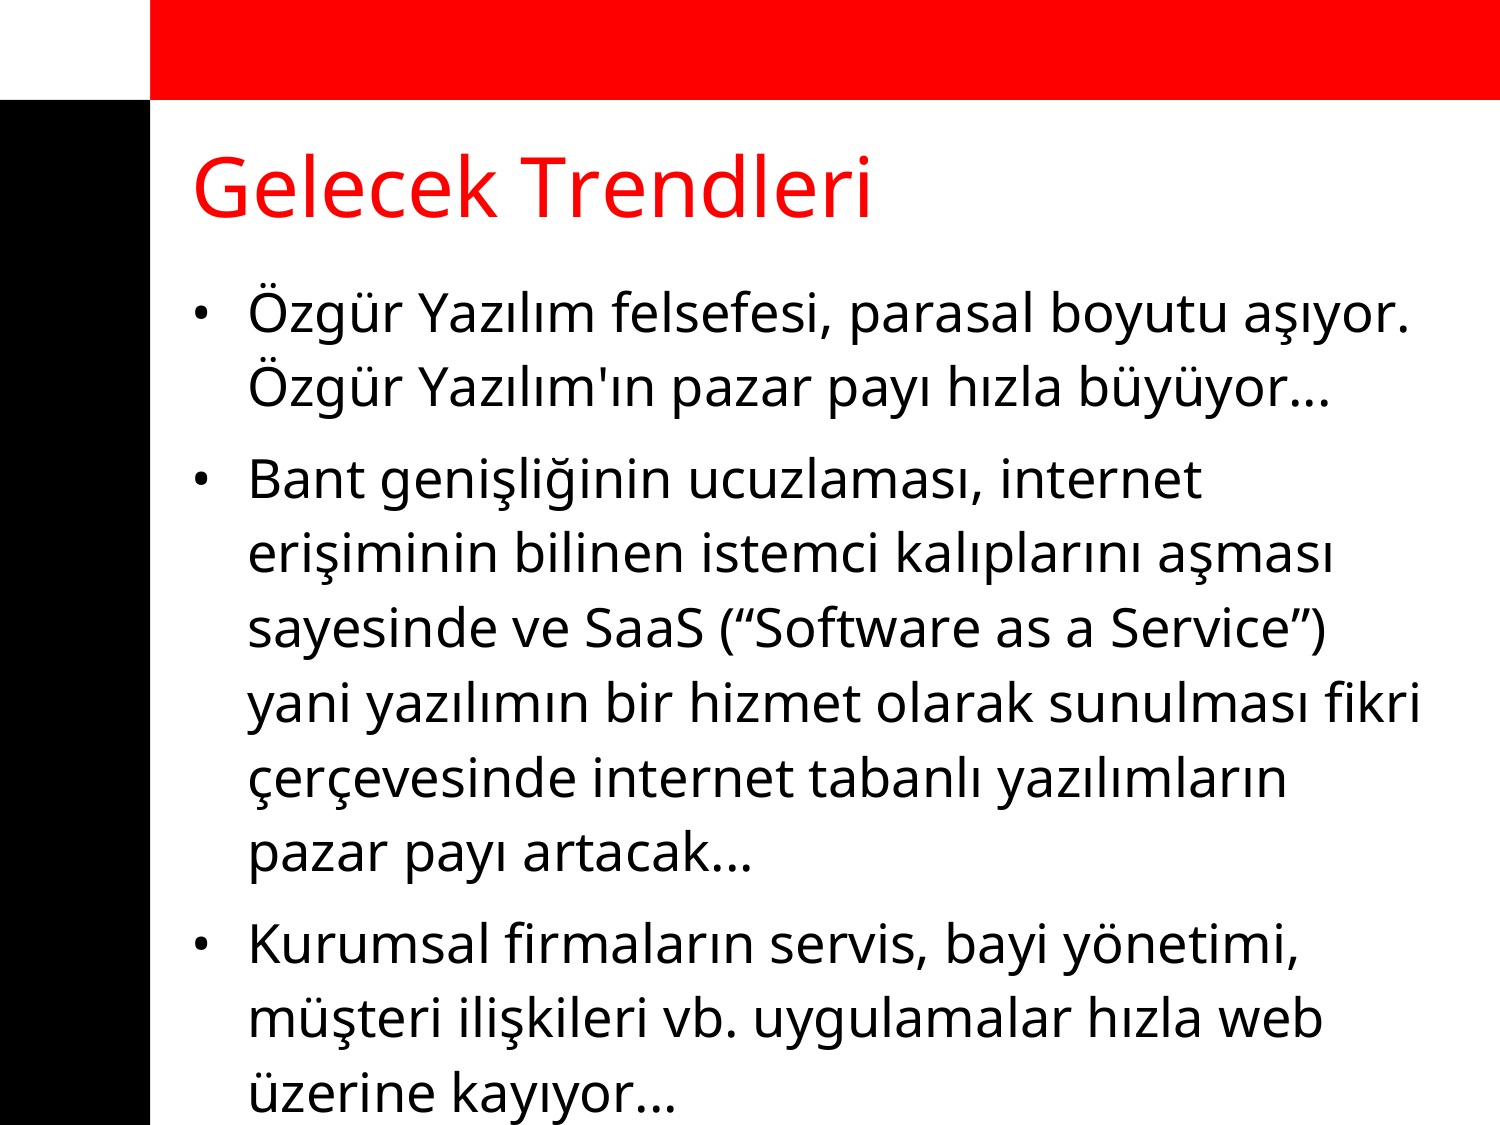

# Gelecek Trendleri
Özgür Yazılım felsefesi, parasal boyutu aşıyor. Özgür Yazılım'ın pazar payı hızla büyüyor...
Bant genişliğinin ucuzlaması, internet erişiminin bilinen istemci kalıplarını aşması sayesinde ve SaaS (“Software as a Service”) yani yazılımın bir hizmet olarak sunulması fikri çerçevesinde internet tabanlı yazılımların pazar payı artacak...
Kurumsal firmaların servis, bayi yönetimi, müşteri ilişkileri vb. uygulamalar hızla web üzerine kayıyor...